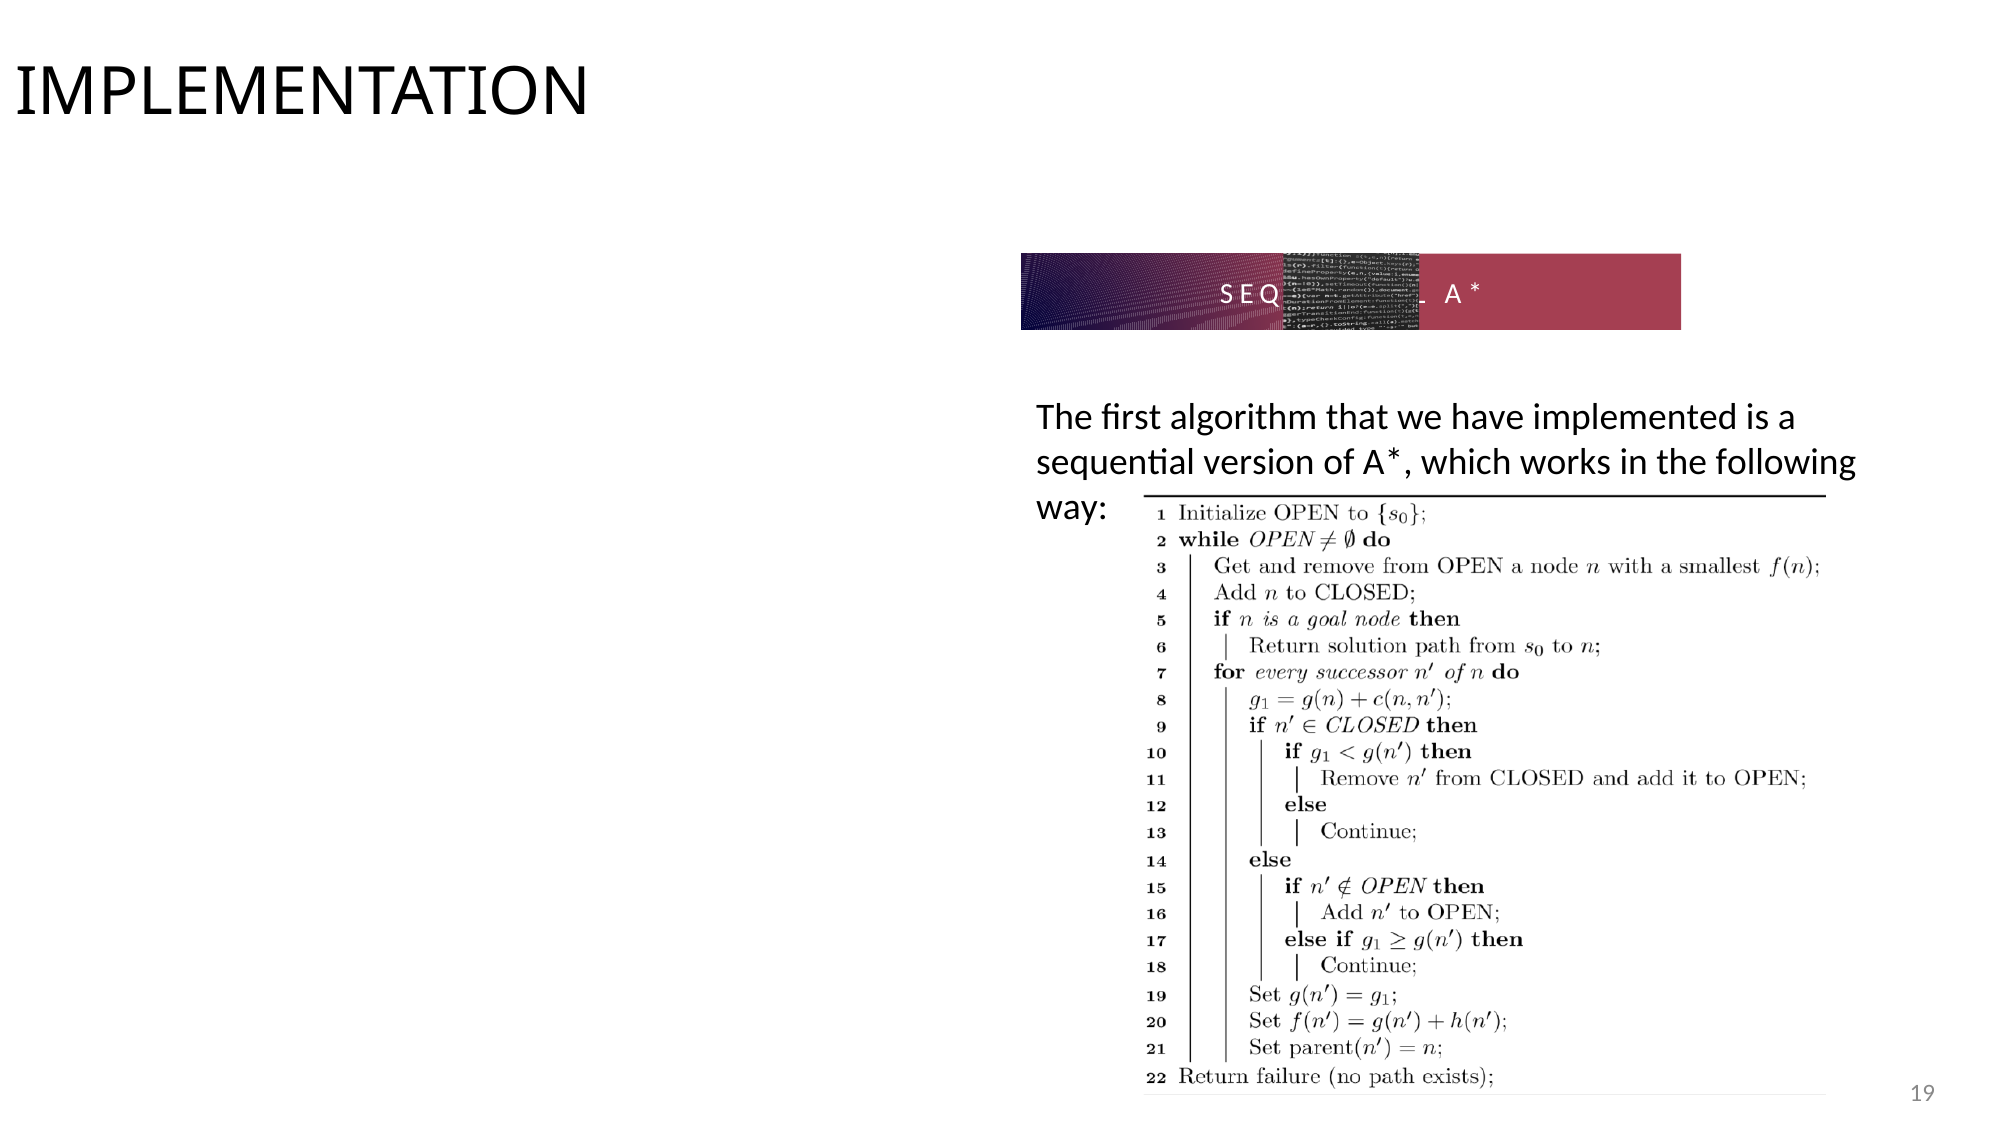

# implementation
SEQUENTIAL A*
The first algorithm that we have implemented is a sequential version of A*, which works in the following way: